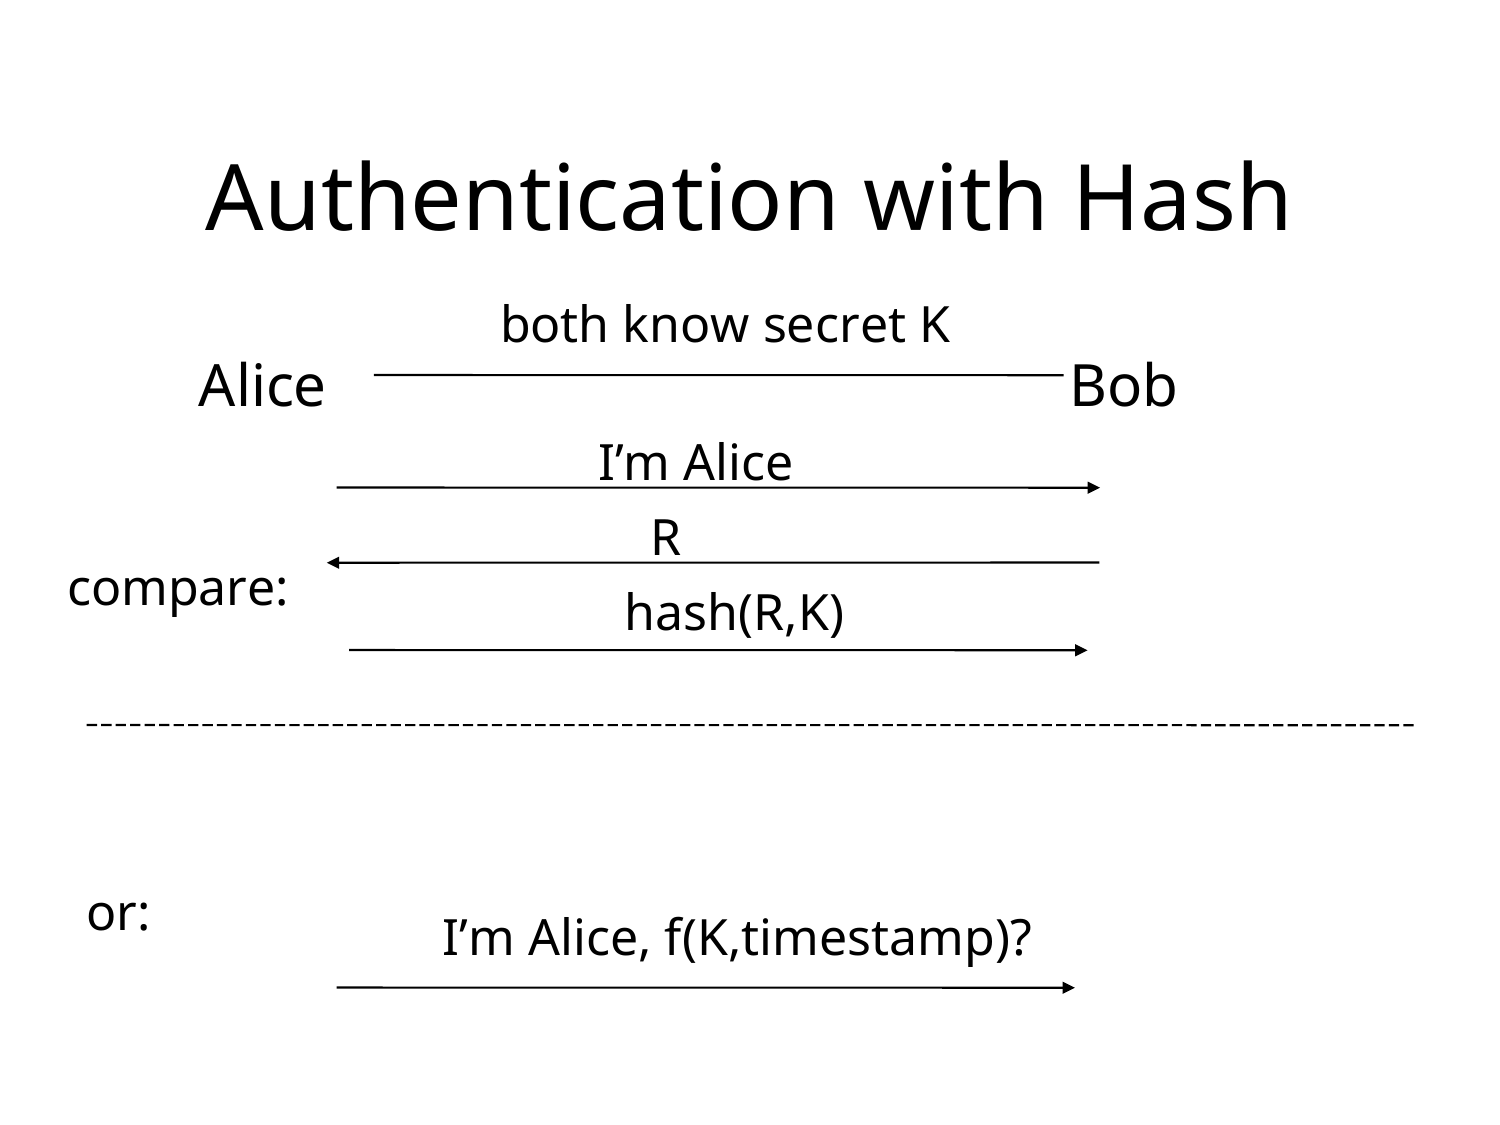

# Authentication with Hash
both know secret K
Bob
Alice
I’m Alice
R
compare:
hash(R,K)
or:
I’m Alice, f(K,timestamp)?